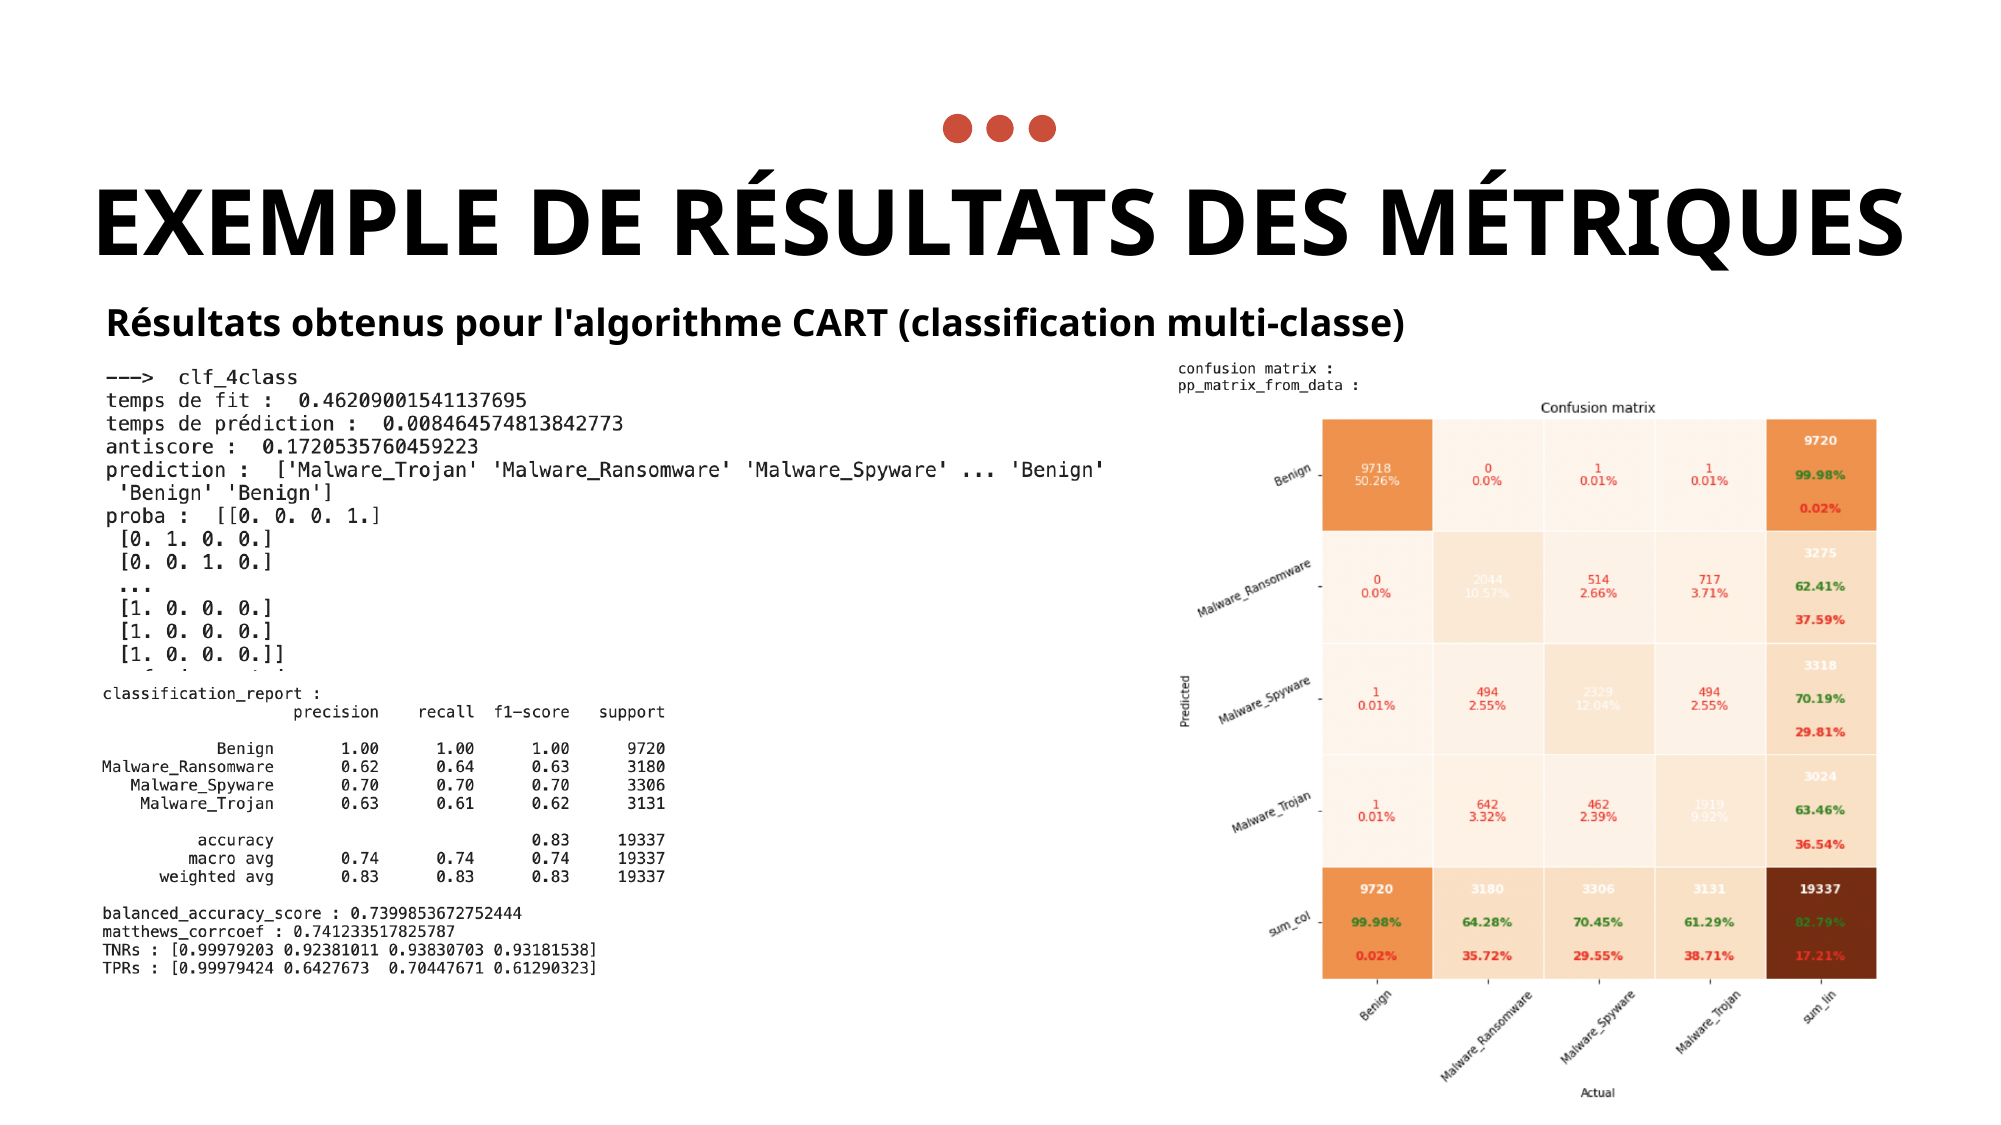

EXEMPLE DE RÉSULTATS DES MÉTRIQUES
Résultats obtenus pour l'algorithme CART (classification multi-classe)
.


